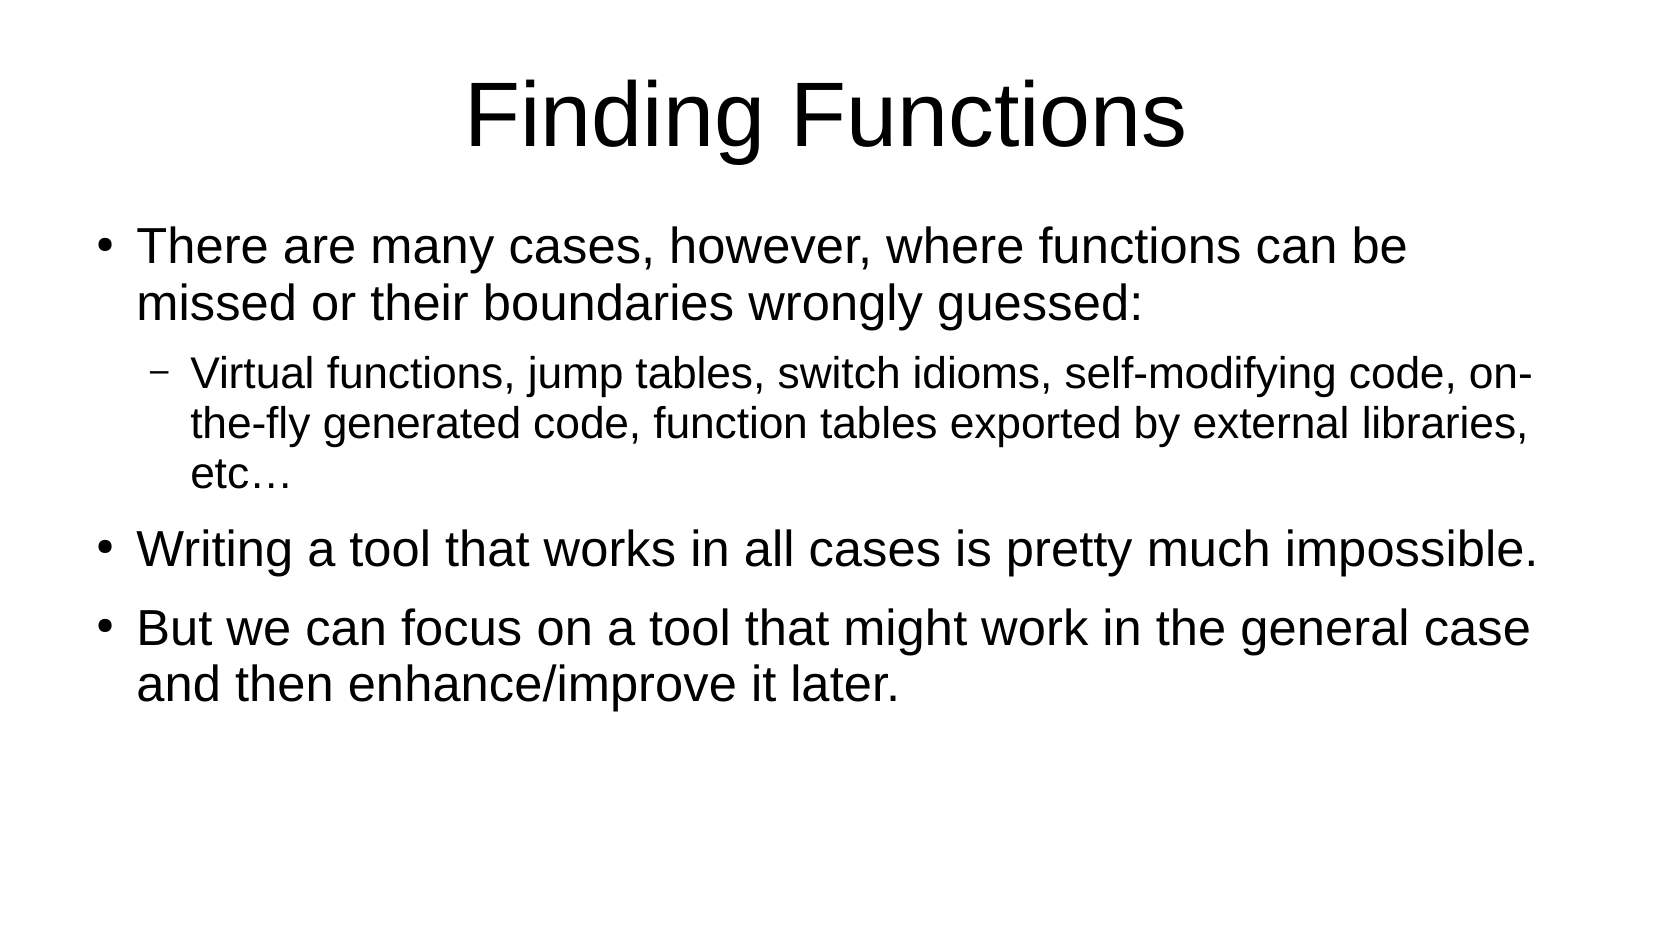

# Finding Functions
There are many cases, however, where functions can be missed or their boundaries wrongly guessed:
Virtual functions, jump tables, switch idioms, self-modifying code, on-the-fly generated code, function tables exported by external libraries, etc…
Writing a tool that works in all cases is pretty much impossible.
But we can focus on a tool that might work in the general case and then enhance/improve it later.